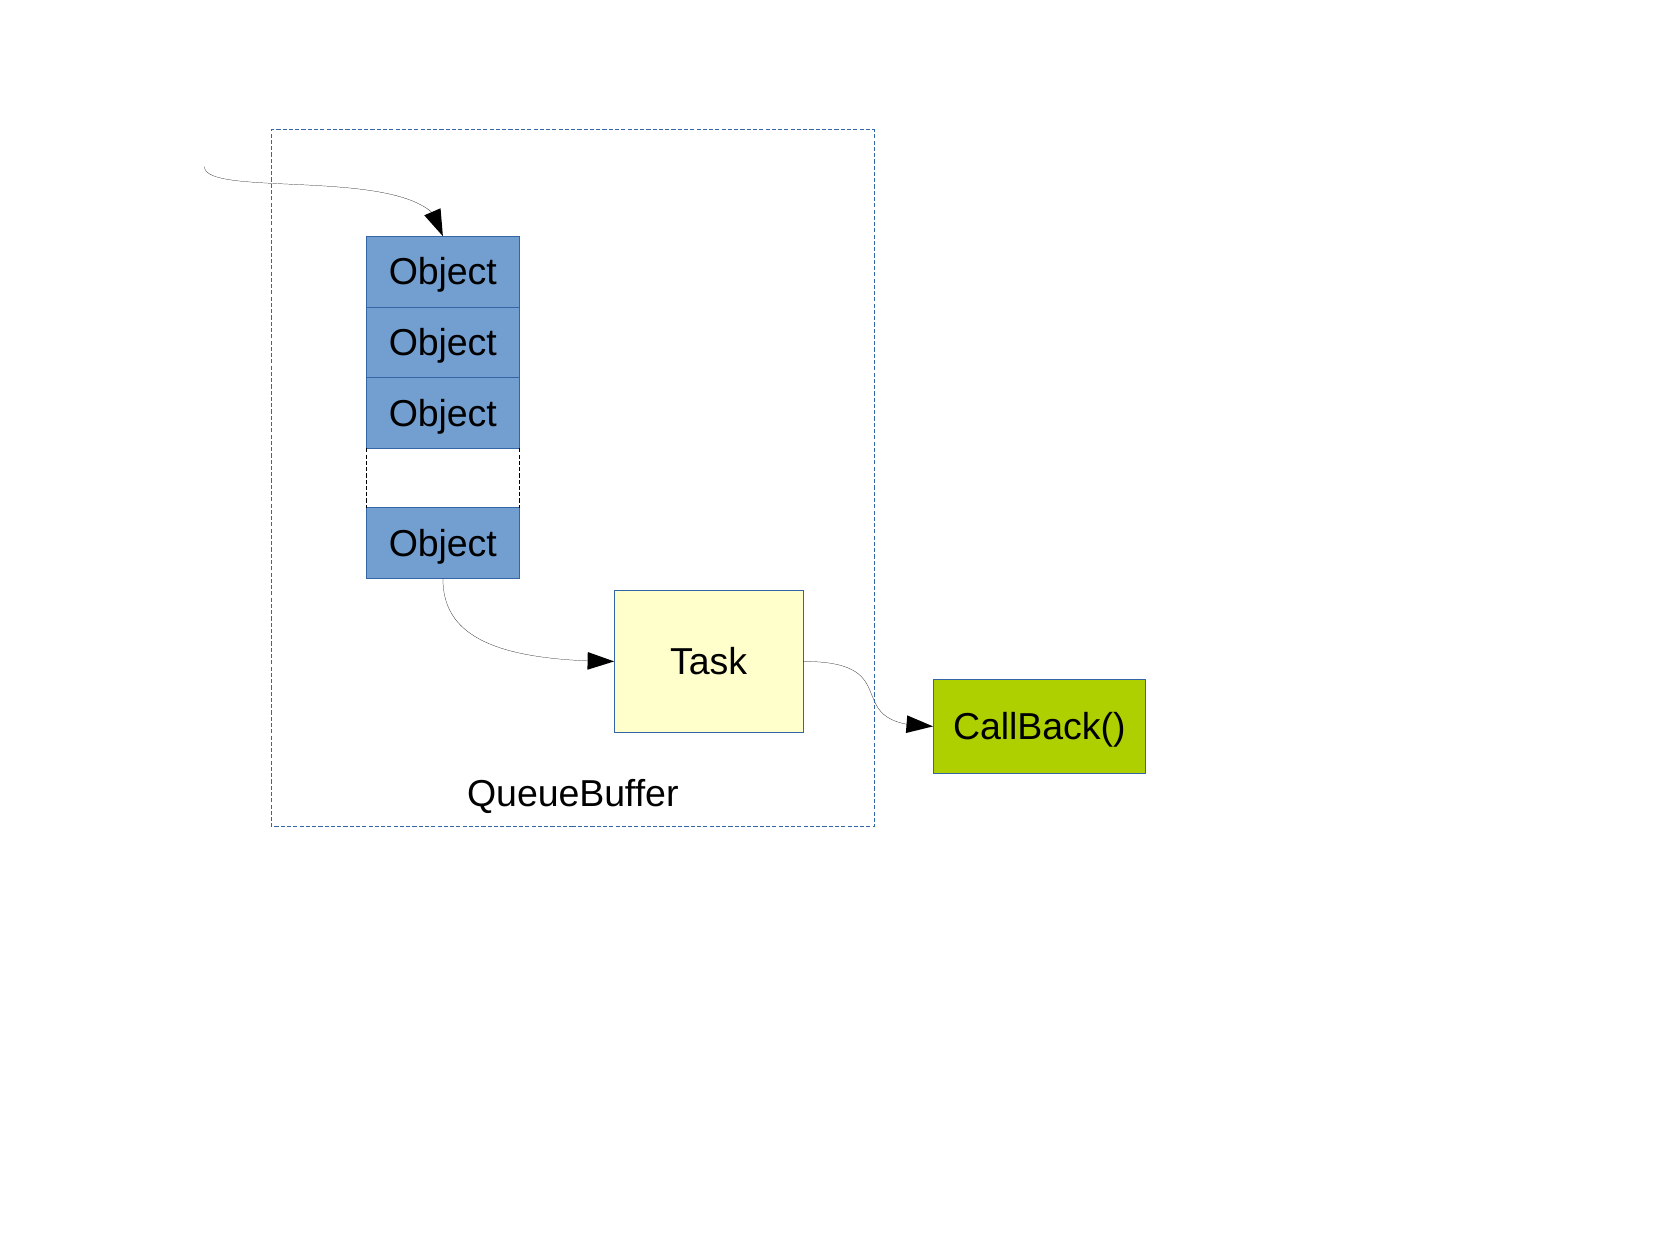

QueueBuffer
Object
Object
Object
Object
Task
CallBack()